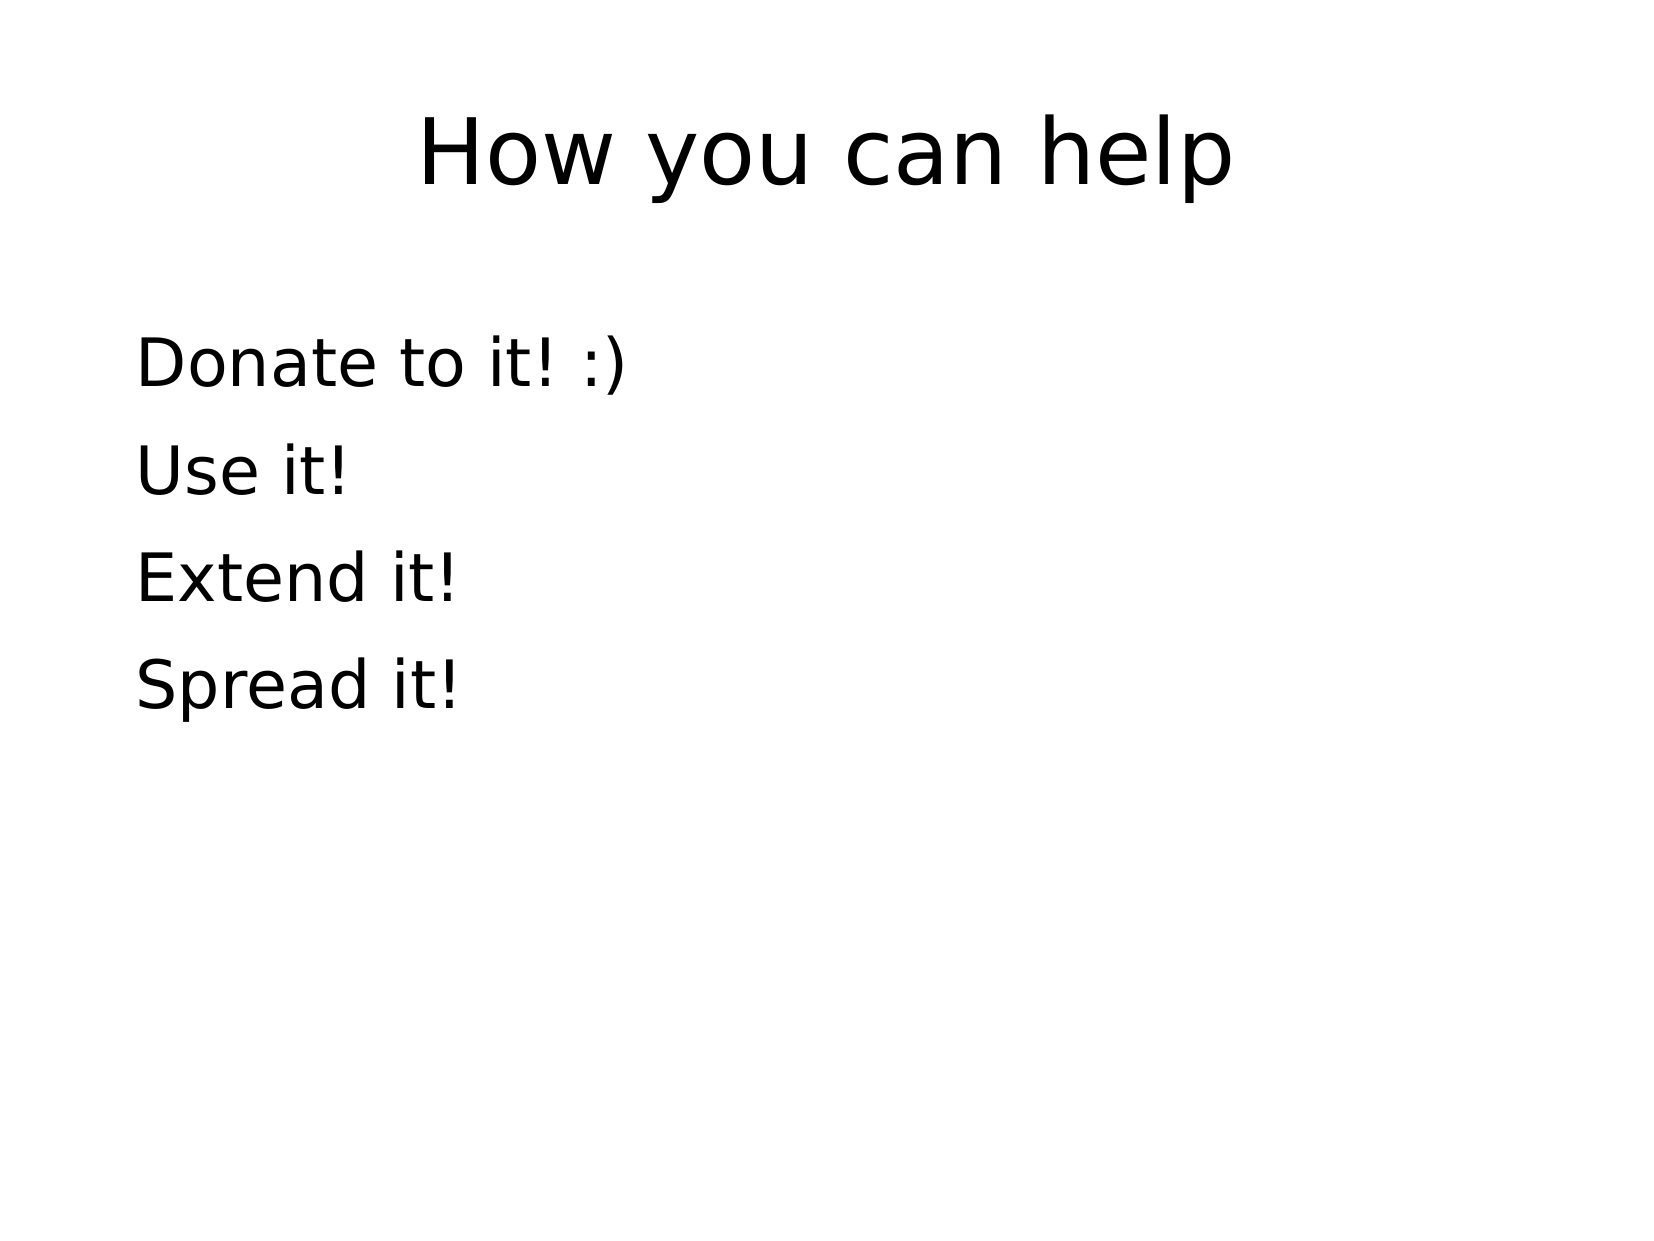

# How you can help
Donate to it! :)
Use it!
Extend it!
Spread it!